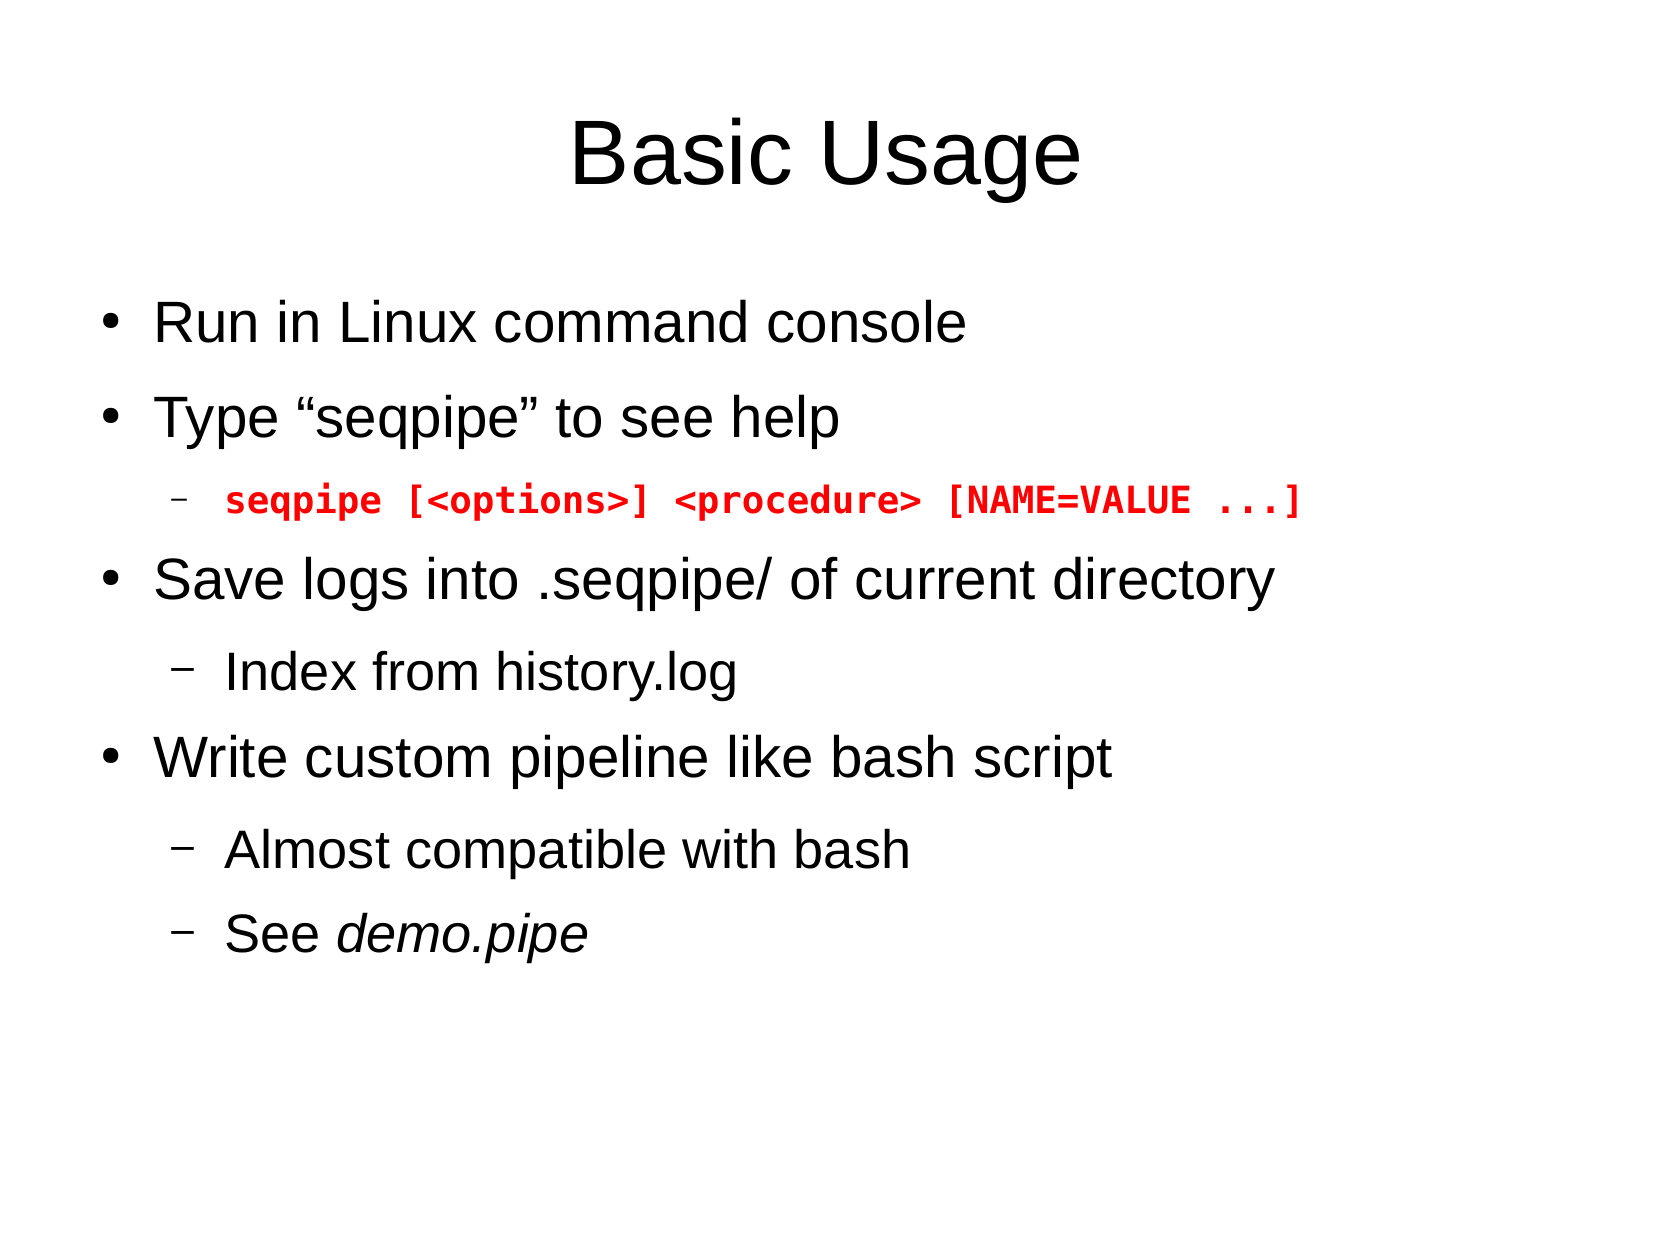

# Basic Usage
Run in Linux command console
Type “seqpipe” to see help
seqpipe [<options>] <procedure> [NAME=VALUE ...]
Save logs into .seqpipe/ of current directory
Index from history.log
Write custom pipeline like bash script
Almost compatible with bash
See demo.pipe